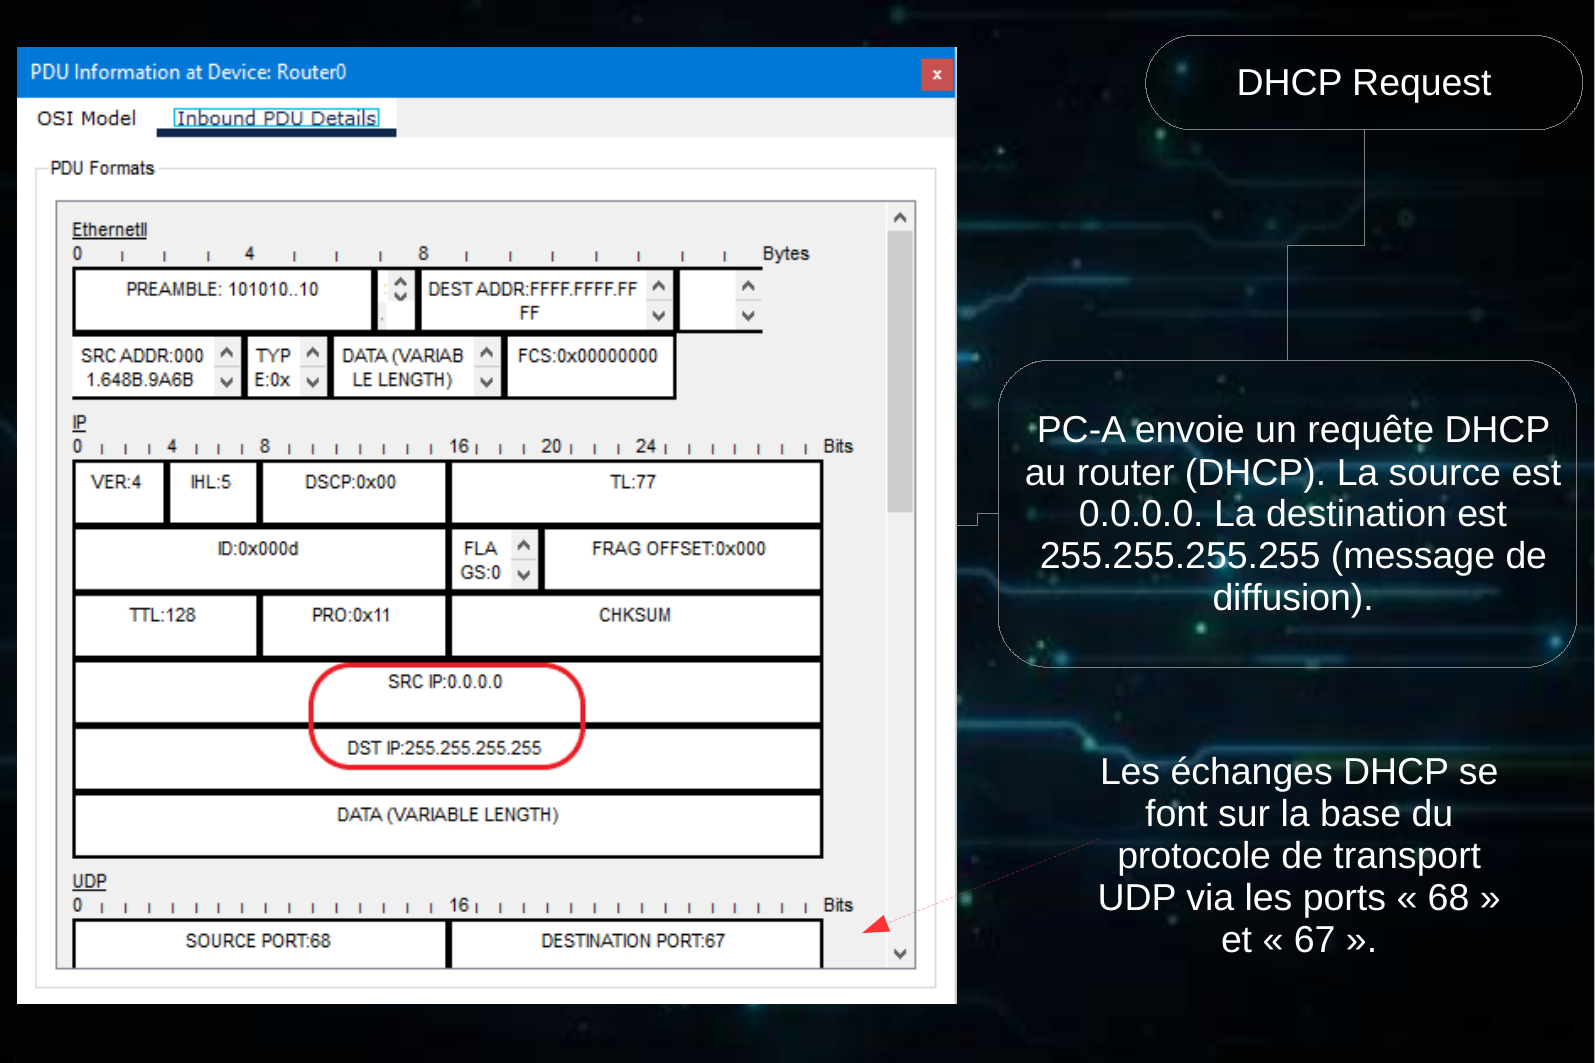

DHCP Request
PC-A envoie un requête DHCP au router (DHCP). La source est 0.0.0.0. La destination est 255.255.255.255 (message de diffusion).
Les échanges DHCP se font sur la base du protocole de transport UDP via les ports « 68 » et « 67 ».